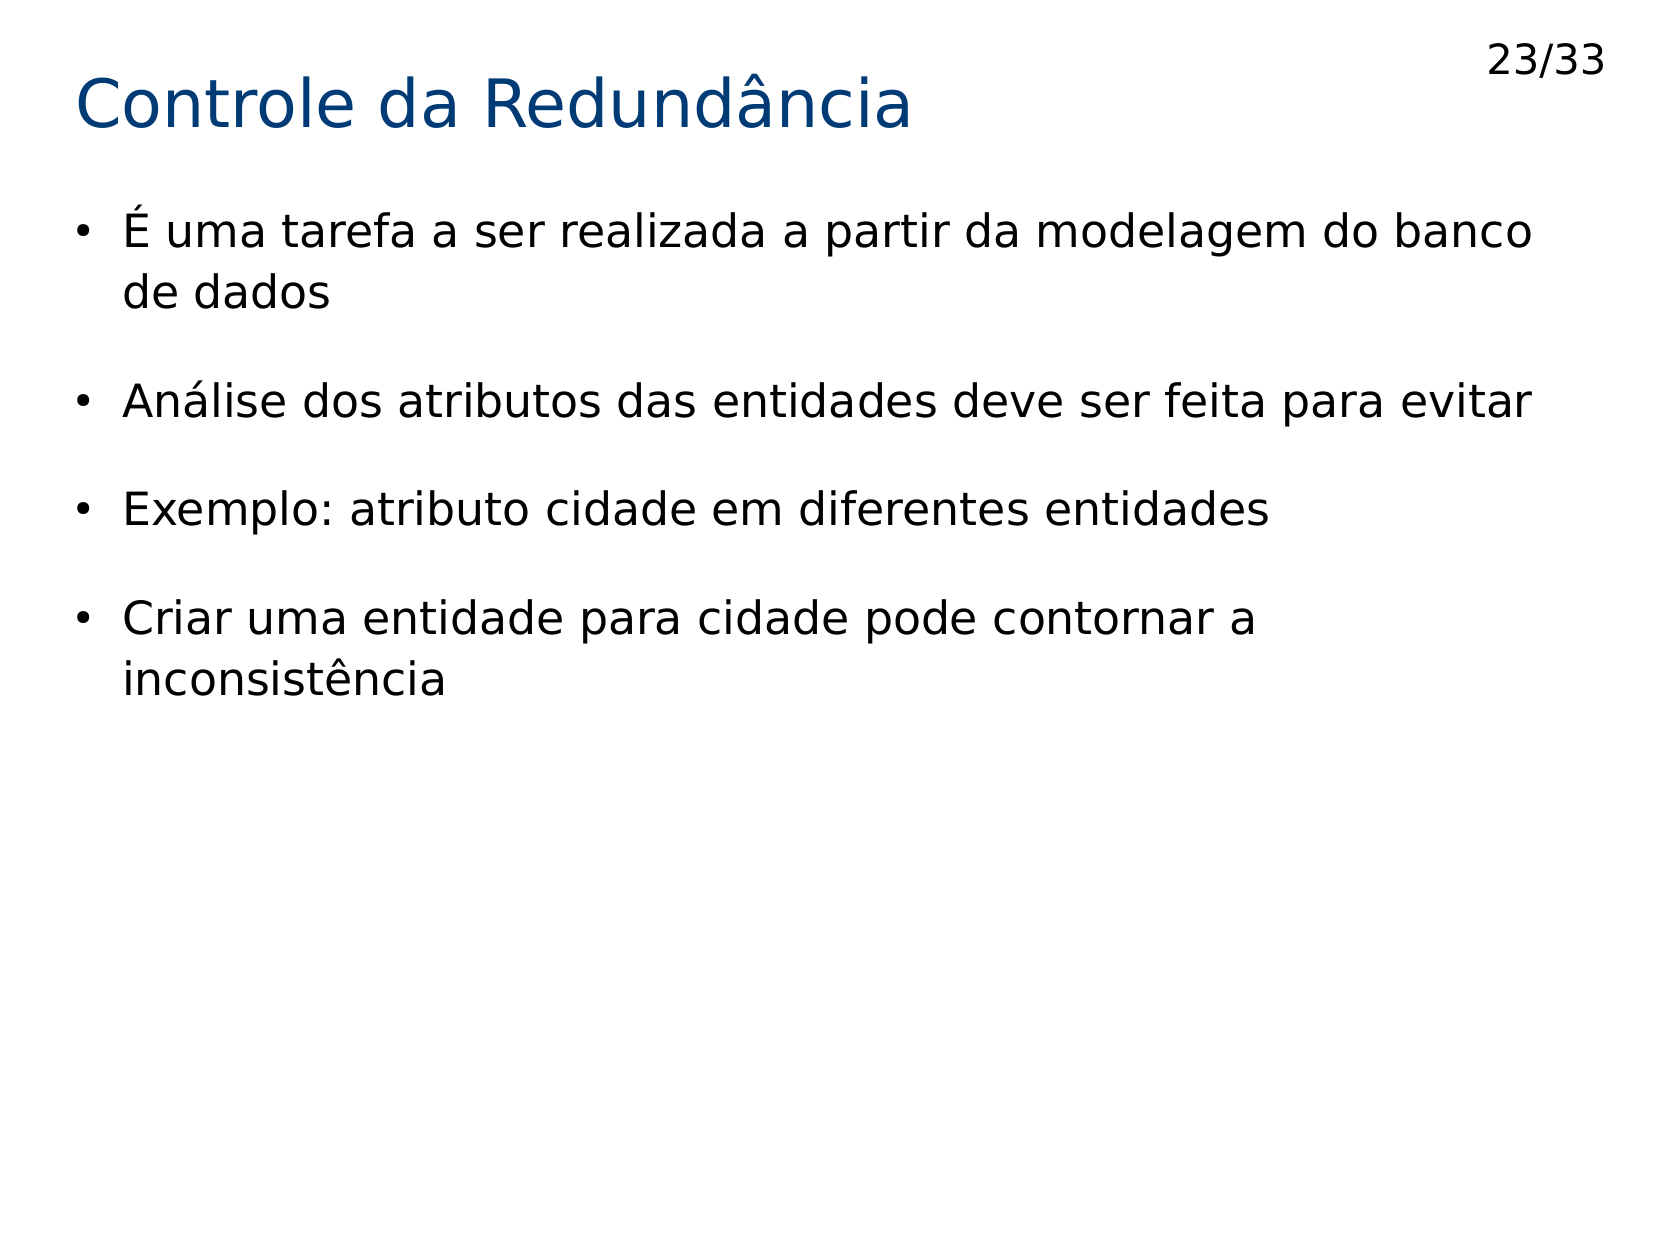

# Controle da Redundância
23
É uma tarefa a ser realizada a partir da modelagem do banco de dados
Análise dos atributos das entidades deve ser feita para evitar
Exemplo: atributo cidade em diferentes entidades
Criar uma entidade para cidade pode contornar a inconsistência